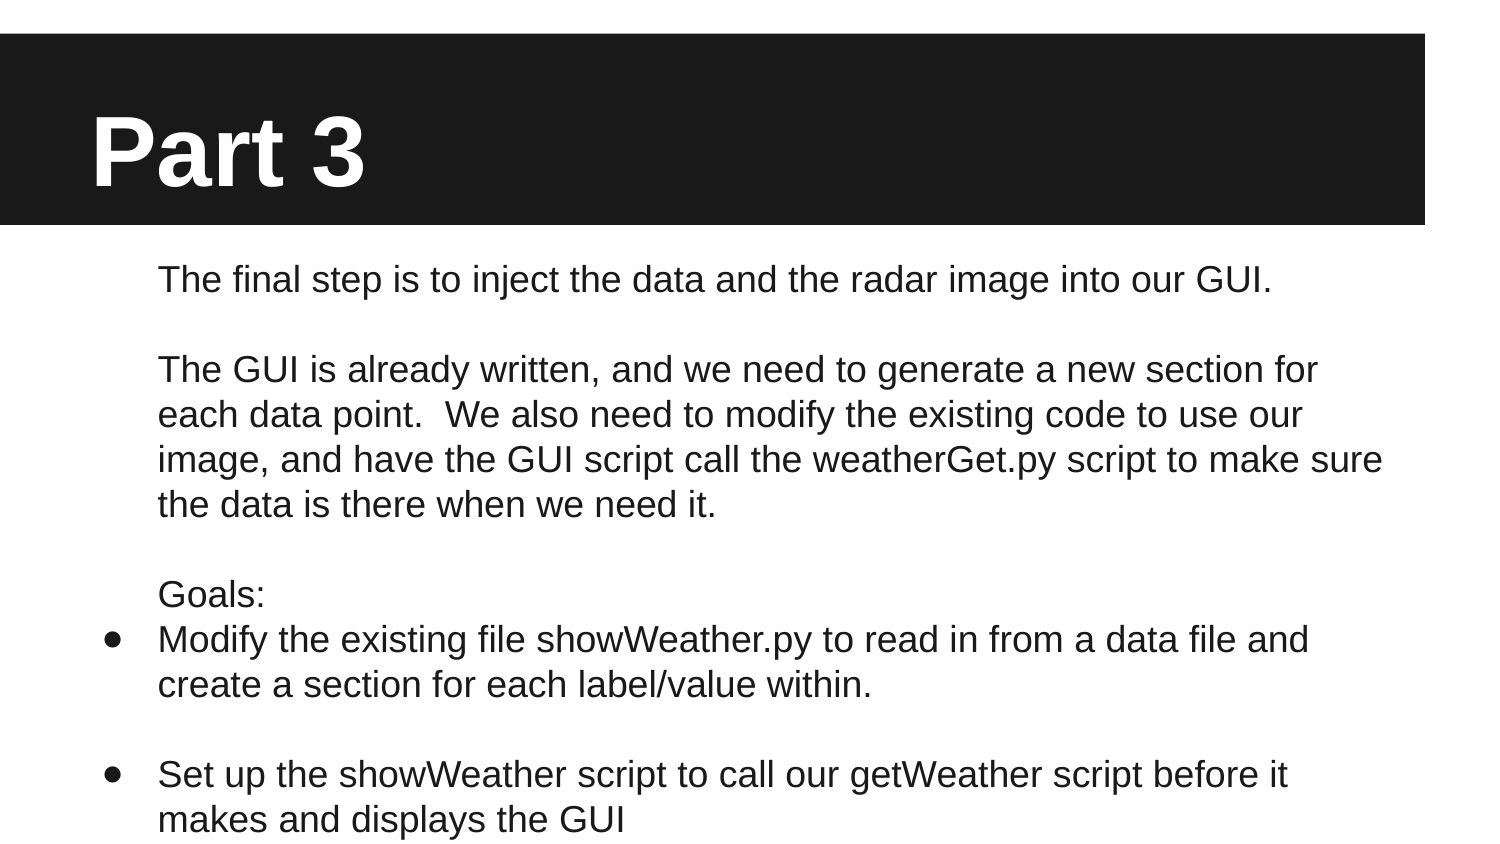

# Part 3
The final step is to inject the data and the radar image into our GUI.
The GUI is already written, and we need to generate a new section for each data point. We also need to modify the existing code to use our image, and have the GUI script call the weatherGet.py script to make sure the data is there when we need it.
Goals:
Modify the existing file showWeather.py to read in from a data file and create a section for each label/value within.
Set up the showWeather script to call our getWeather script before it makes and displays the GUI